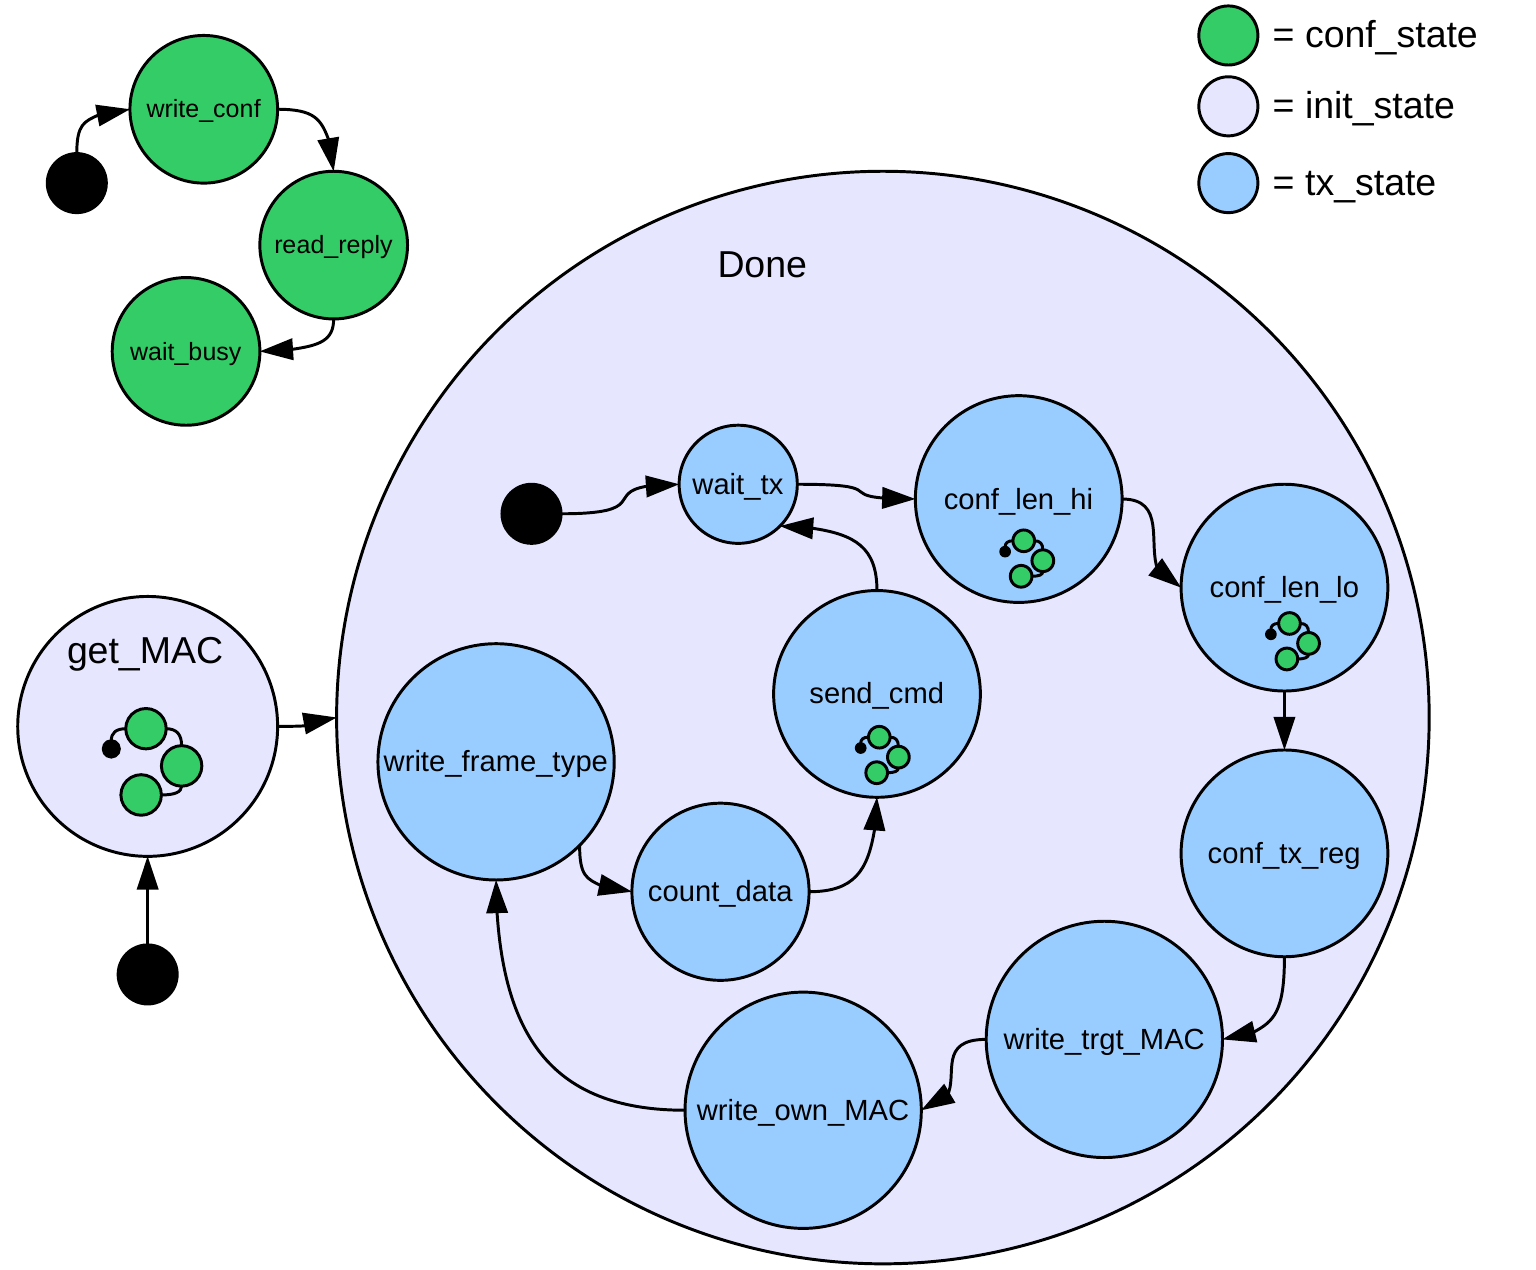

= conf_state
= init_state
= tx_state
write_conf
read_reply
wait_busy
Done
conf_len_hi
wait_tx
conf_len_lo
send_cmd
get_MAC
write_frame_type
conf_tx_reg
count_data
write_trgt_MAC
write_own_MAC